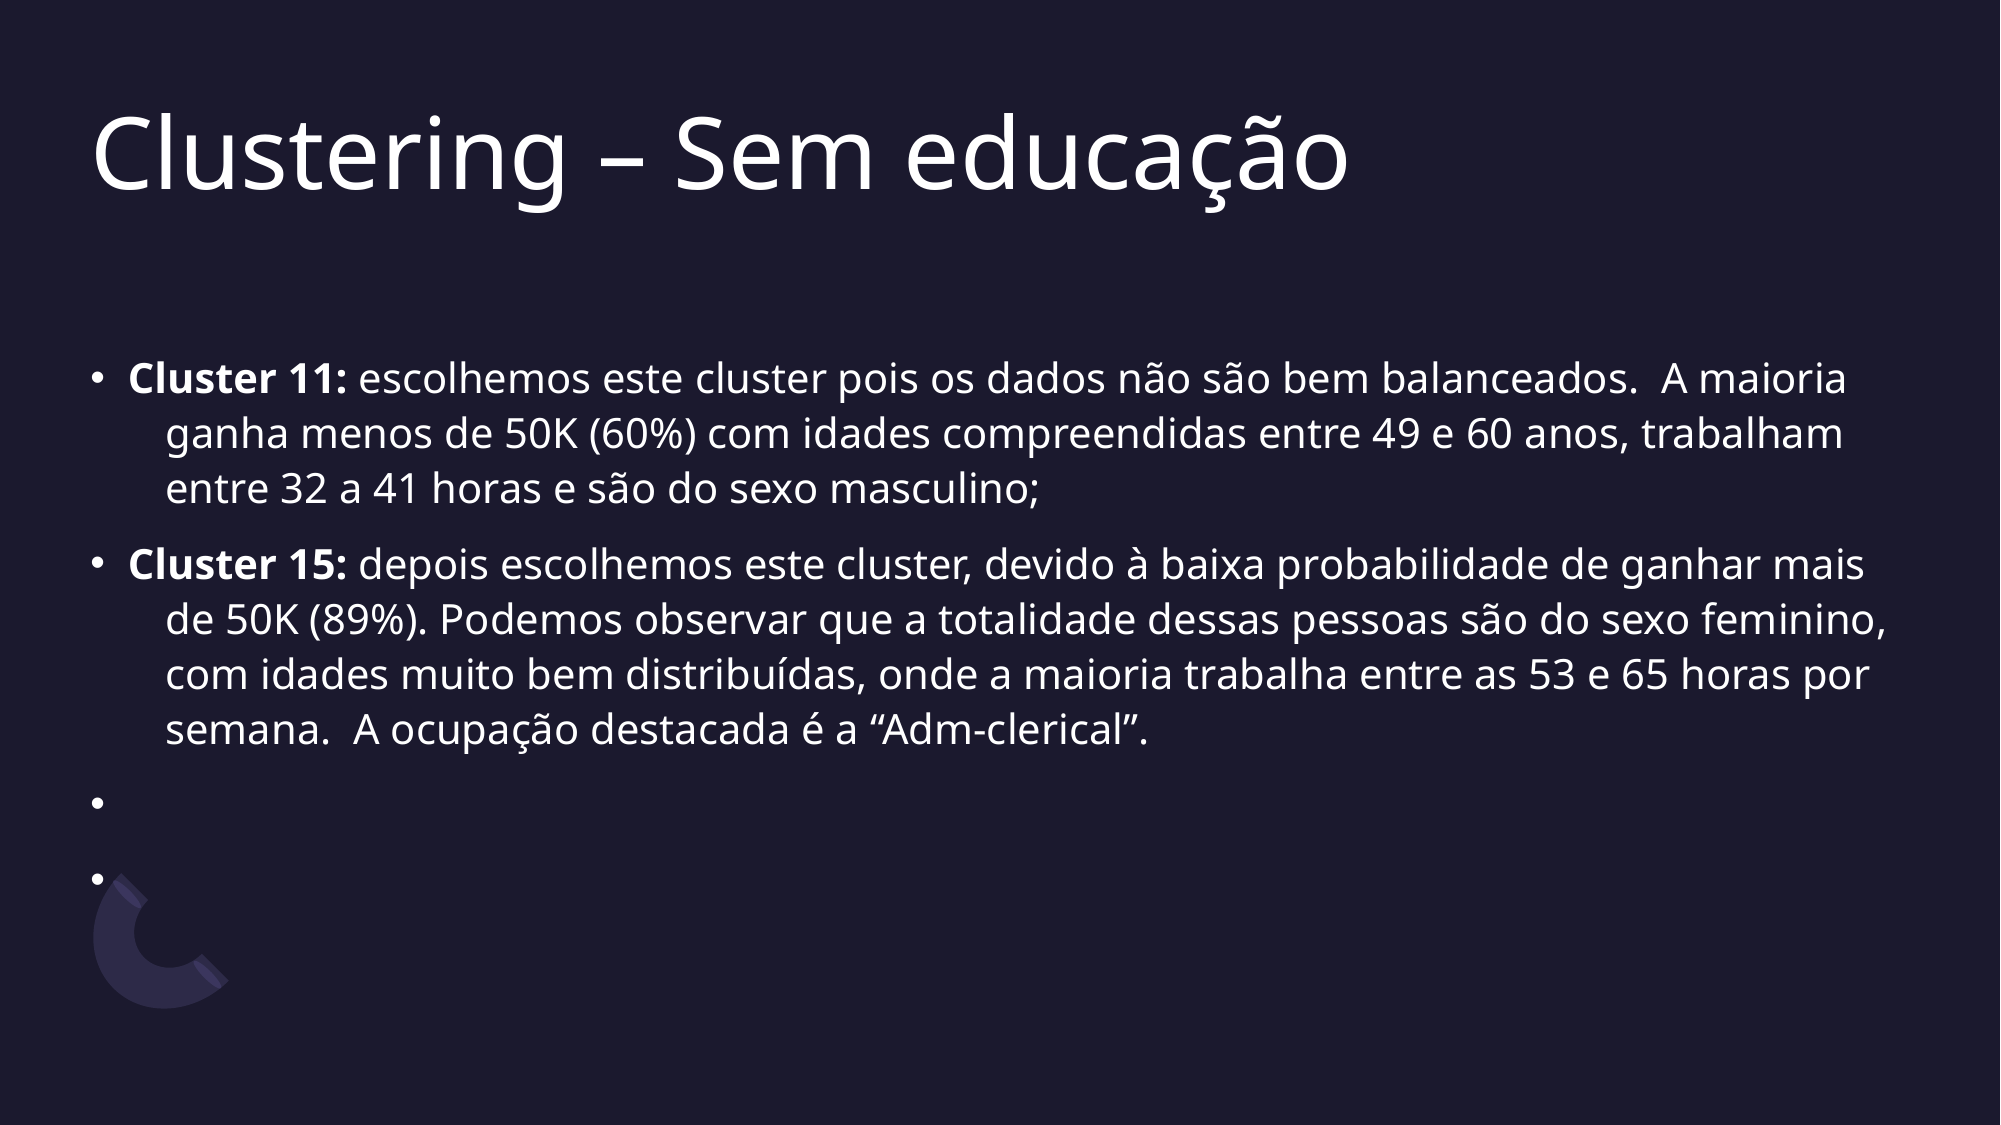

# Clustering – Sem educação
Cluster 11: escolhemos este cluster pois os dados não são bem balanceados. A maioria ganha menos de 50K (60%) com idades compreendidas entre 49 e 60 anos, trabalham entre 32 a 41 horas e são do sexo masculino;
Cluster 15: depois escolhemos este cluster, devido à baixa probabilidade de ganhar mais de 50K (89%). Podemos observar que a totalidade dessas pessoas são do sexo feminino, com idades muito bem distribuídas, onde a maioria trabalha entre as 53 e 65 horas por semana. A ocupação destacada é a “Adm-clerical”.